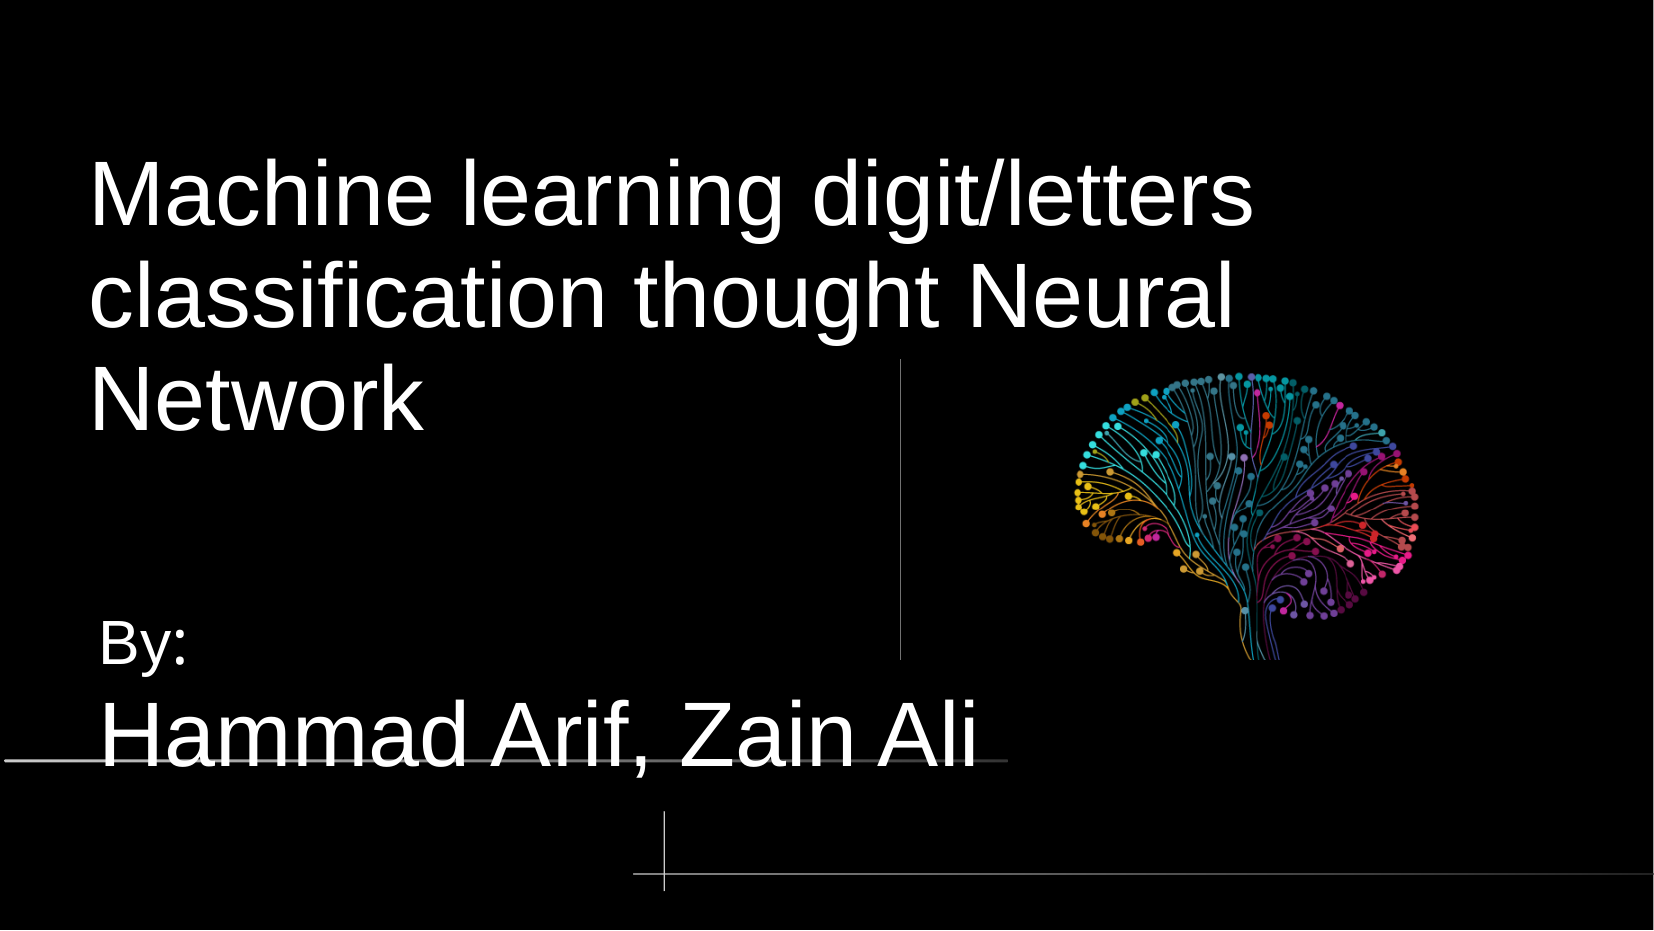

Machine learning digit/letters classification thought Neural Network
# By: Hammad Arif, Zain Ali